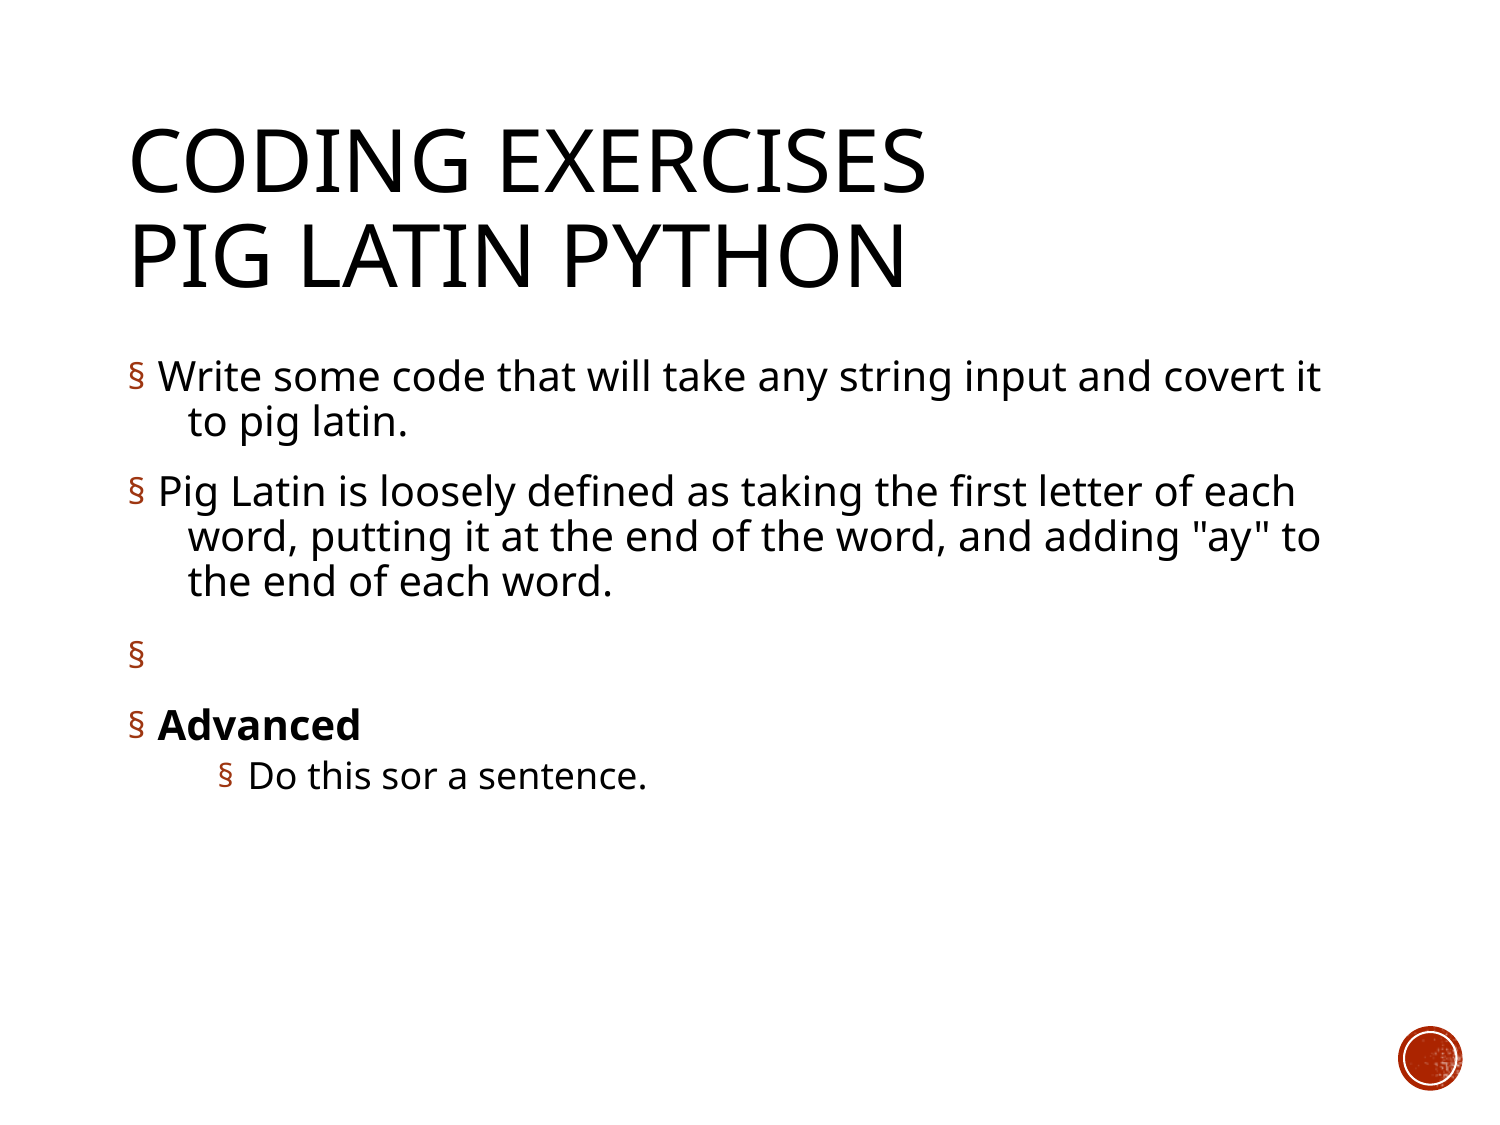

# Coding Exercises Pig Latin Python
Write some code that will take any string input and covert it to pig latin.
Pig Latin is loosely defined as taking the first letter of each word, putting it at the end of the word, and adding "ay" to the end of each word.
Advanced
Do this sor a sentence.